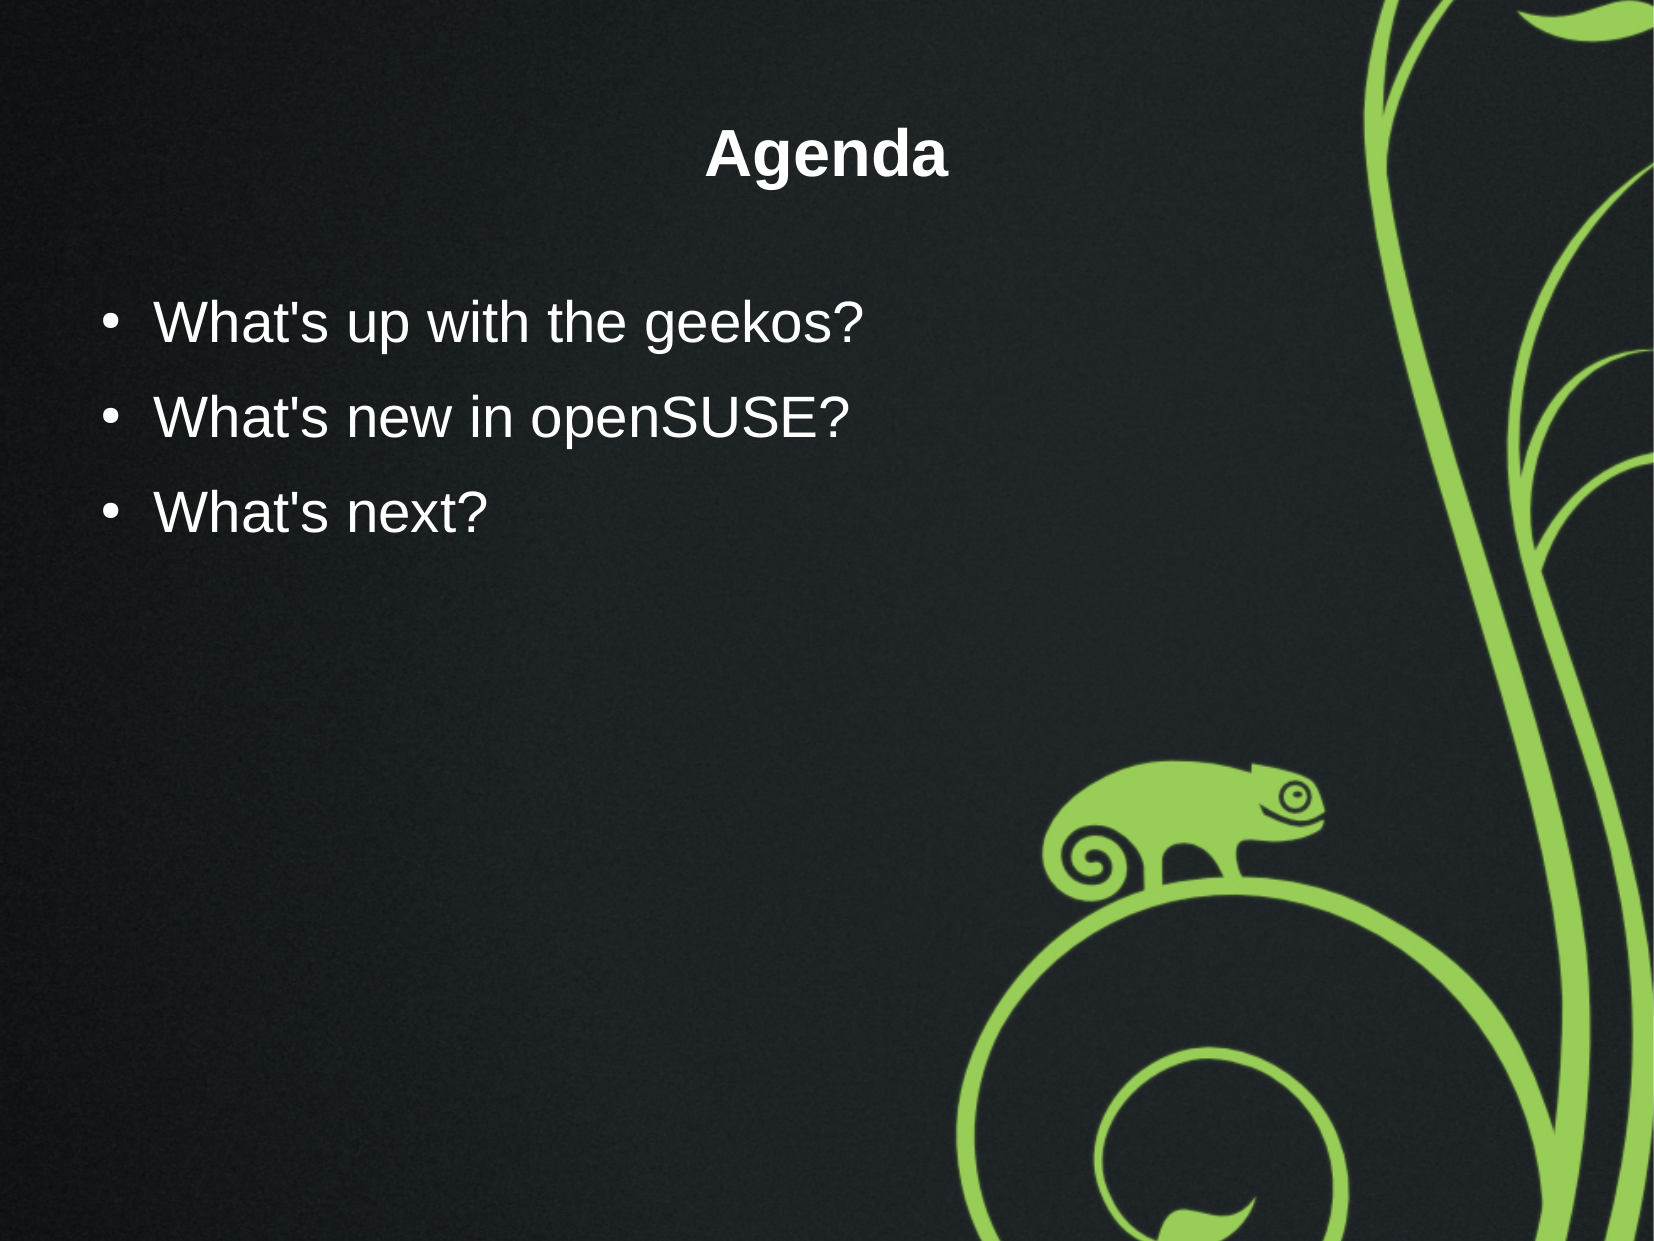

# Agenda
What's up with the geekos?
What's new in openSUSE?
What's next?